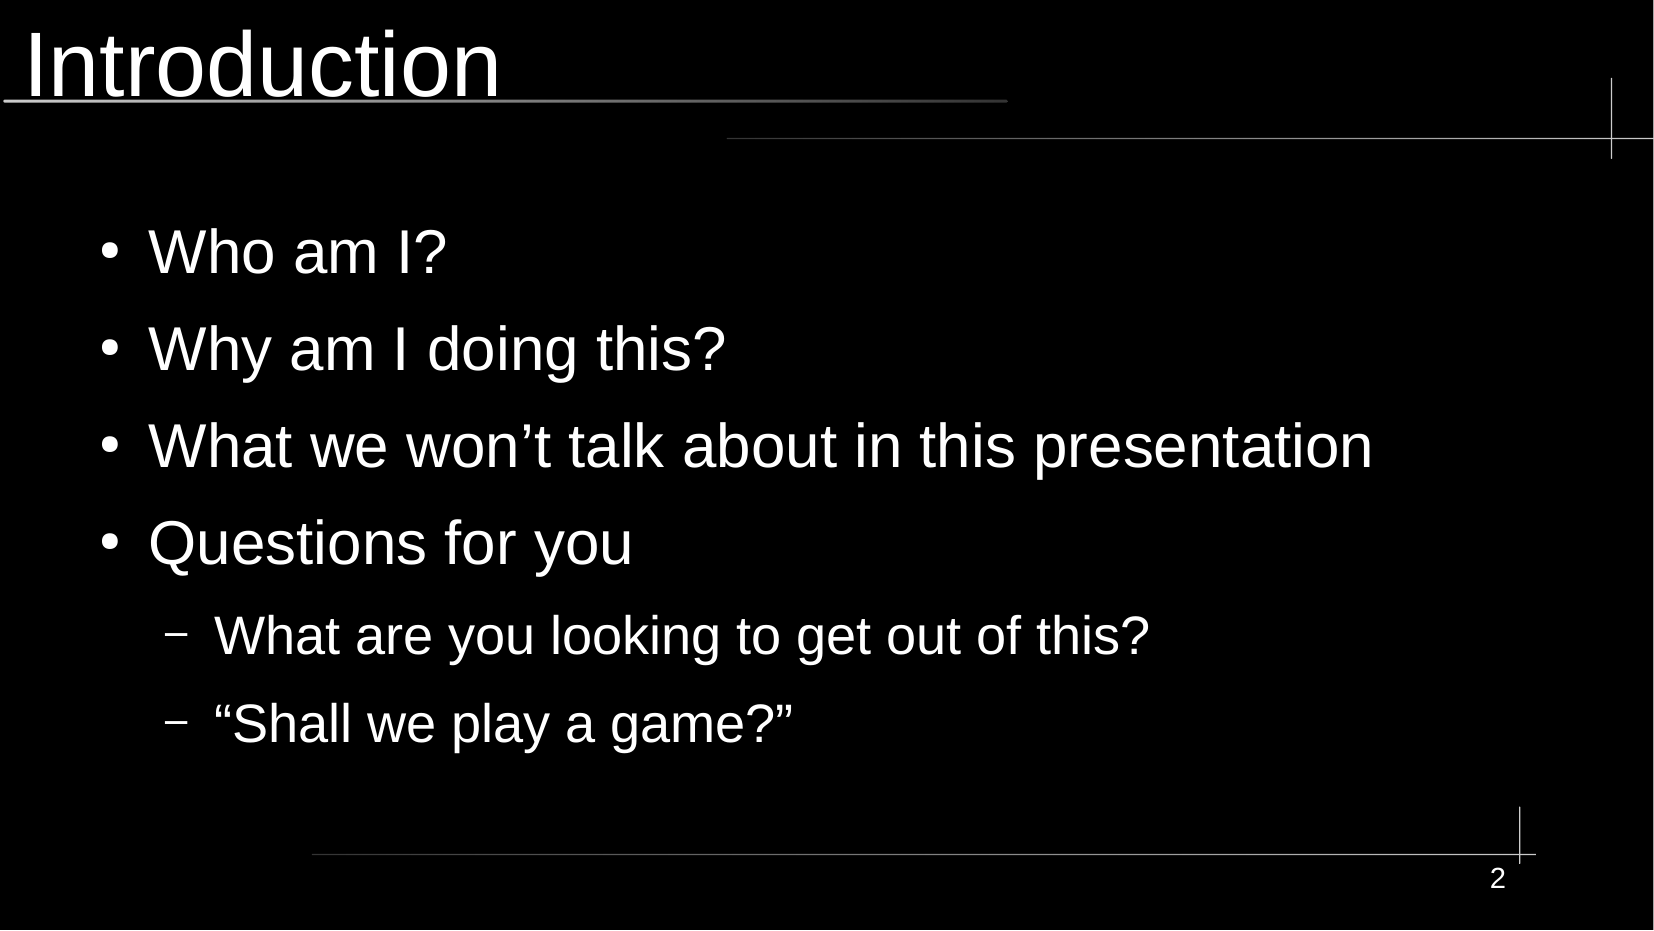

# Introduction
Who am I?
Why am I doing this?
What we won’t talk about in this presentation
Questions for you
What are you looking to get out of this?
“Shall we play a game?”
2